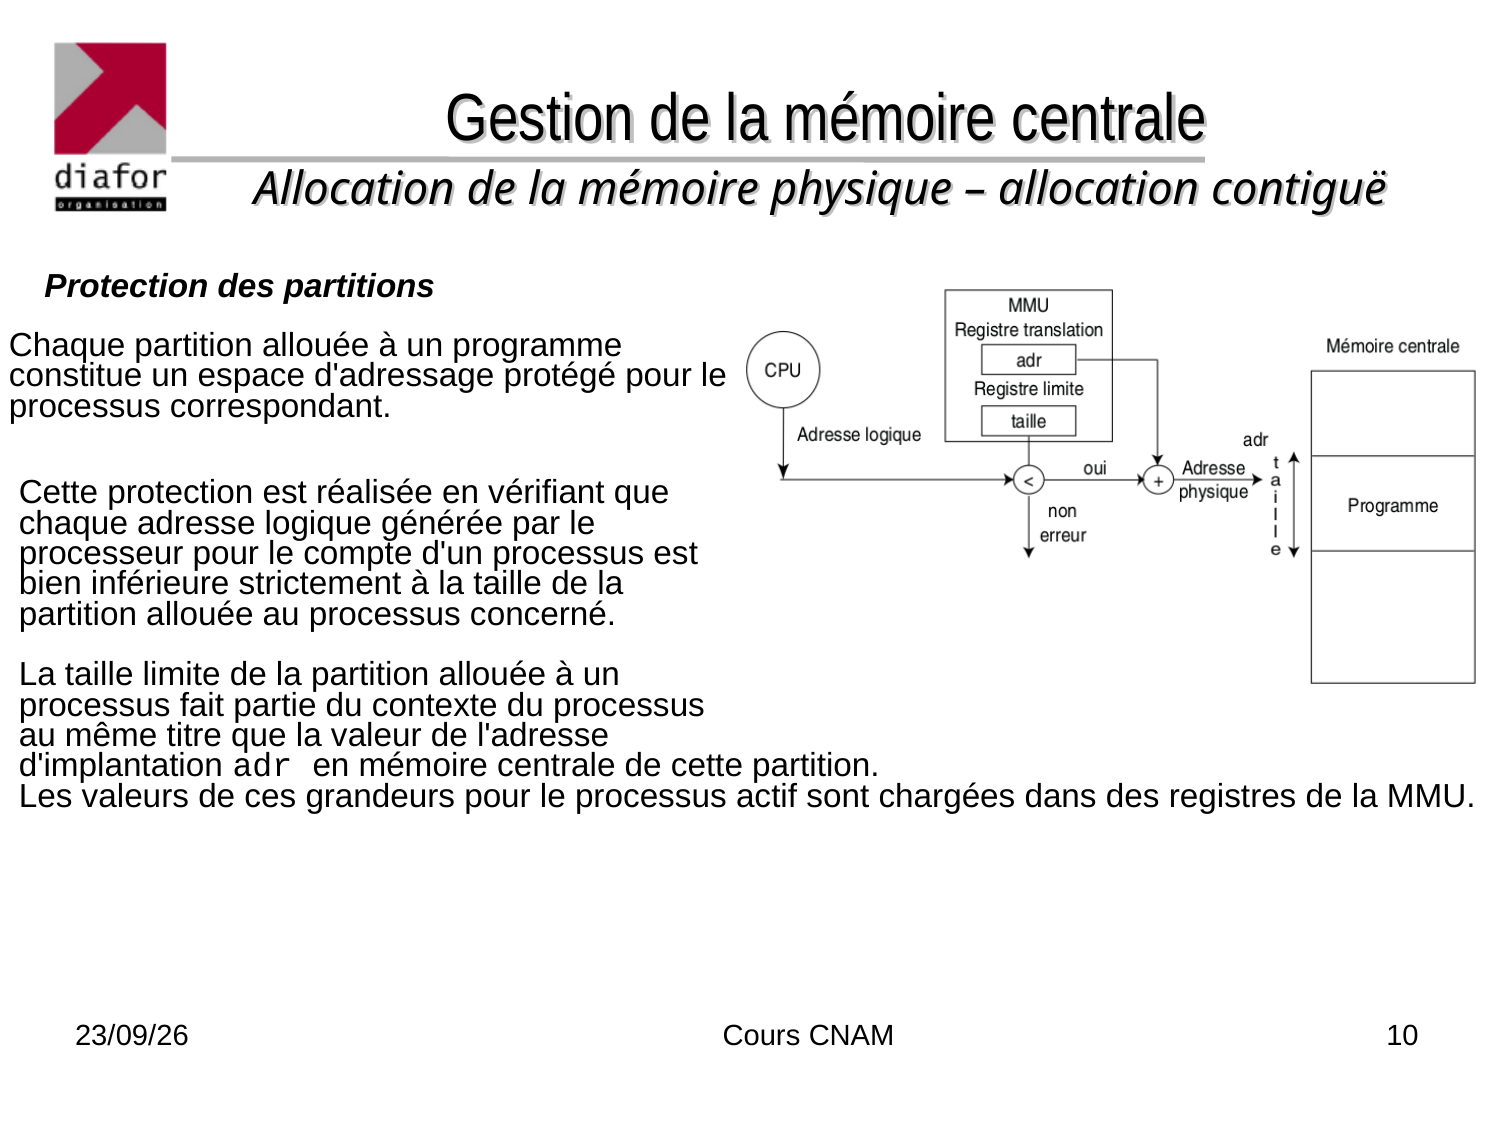

# Gestion de la mémoire centrale Allocation de la mémoire physique – allocation contiguë
Protection des partitions
Chaque partition allouée à un programme
constitue un espace d'adressage protégé pour le
processus correspondant.
Cette protection est réalisée en vérifiant que
chaque adresse logique générée par le
processeur pour le compte d'un processus est
bien inférieure strictement à la taille de la
partition allouée au processus concerné.
La taille limite de la partition allouée à un
processus fait partie du contexte du processus
au même titre que la valeur de l'adresse
d'implantation adr en mémoire centrale de cette partition.
Les valeurs de ces grandeurs pour le processus actif sont chargées dans des registres de la MMU.
Cours CNAM
10